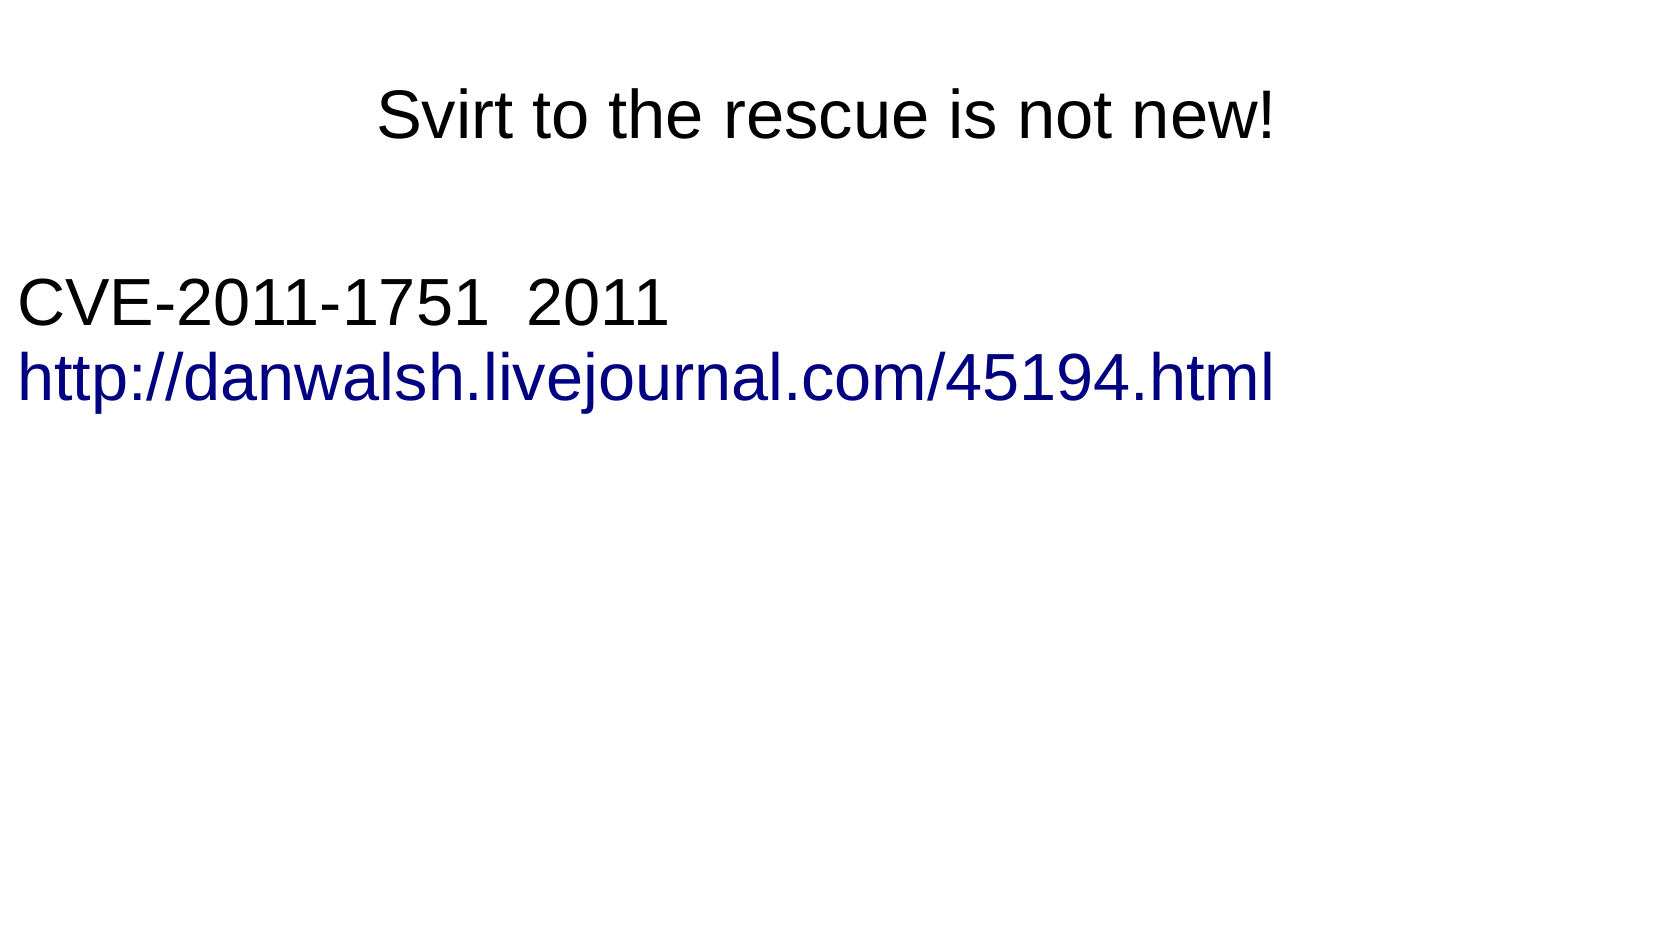

# Svirt to the rescue is not new!
CVE-2011-1751 2011
http://danwalsh.livejournal.com/45194.html